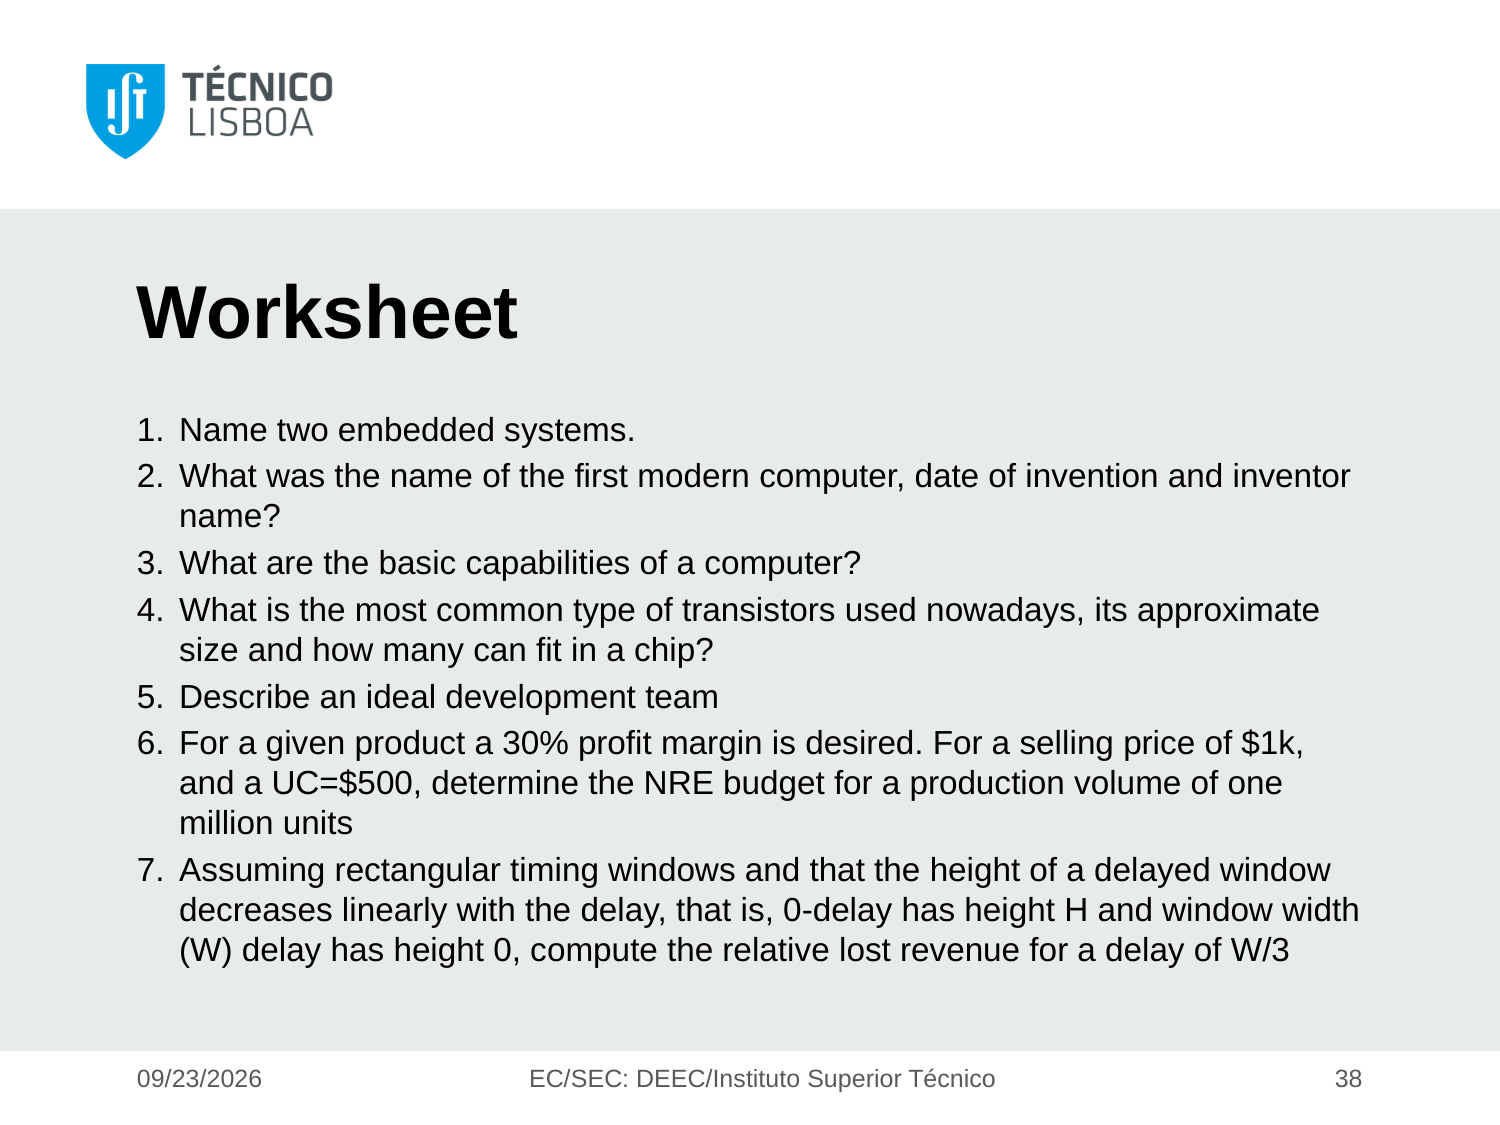

# Worksheet
Name two embedded systems.
What was the name of the first modern computer, date of invention and inventor name?
What are the basic capabilities of a computer?
What is the most common type of transistors used nowadays, its approximate size and how many can fit in a chip?
Describe an ideal development team
For a given product a 30% profit margin is desired. For a selling price of $1k, and a UC=$500, determine the NRE budget for a production volume of one million units
Assuming rectangular timing windows and that the height of a delayed window decreases linearly with the delay, that is, 0-delay has height H and window width (W) delay has height 0, compute the relative lost revenue for a delay of W/3
EC/SEC: DEEC/Instituto Superior Técnico